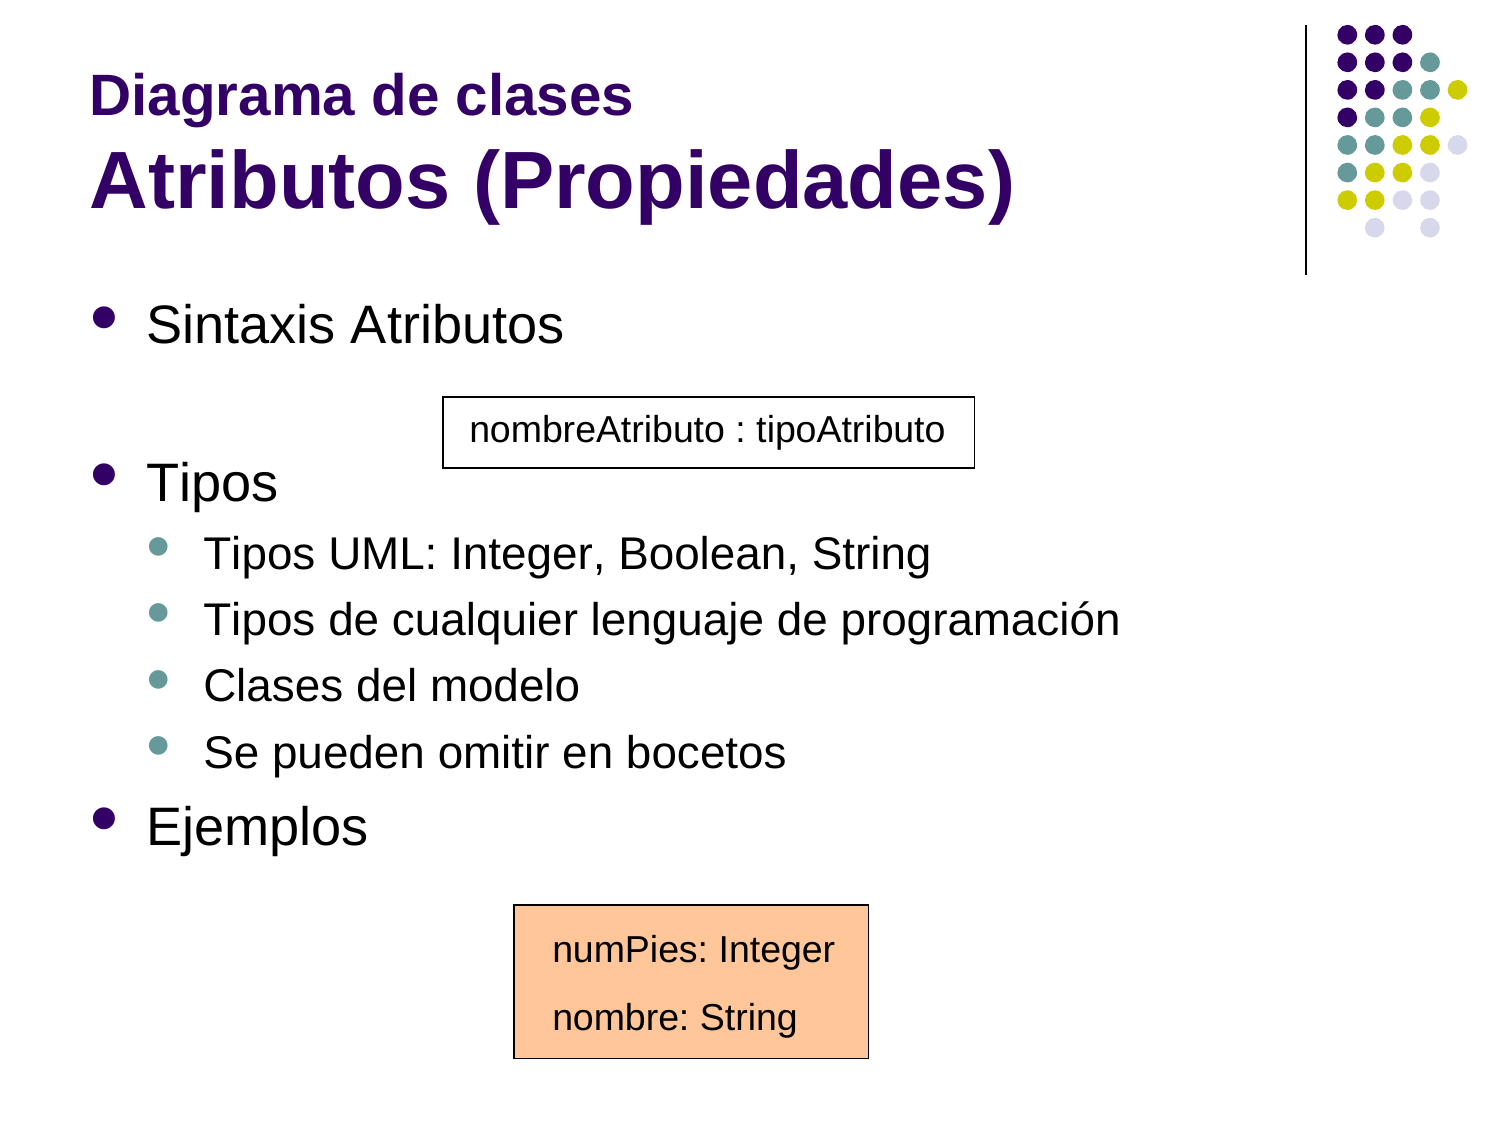

# Diagrama de clases Atributos (Propiedades)
Sintaxis Atributos
Tipos
Tipos UML: Integer, Boolean, String
Tipos de cualquier lenguaje de programación
Clases del modelo
Se pueden omitir en bocetos
Ejemplos
nombreAtributo : tipoAtributo
numPies: Integer
nombre: String